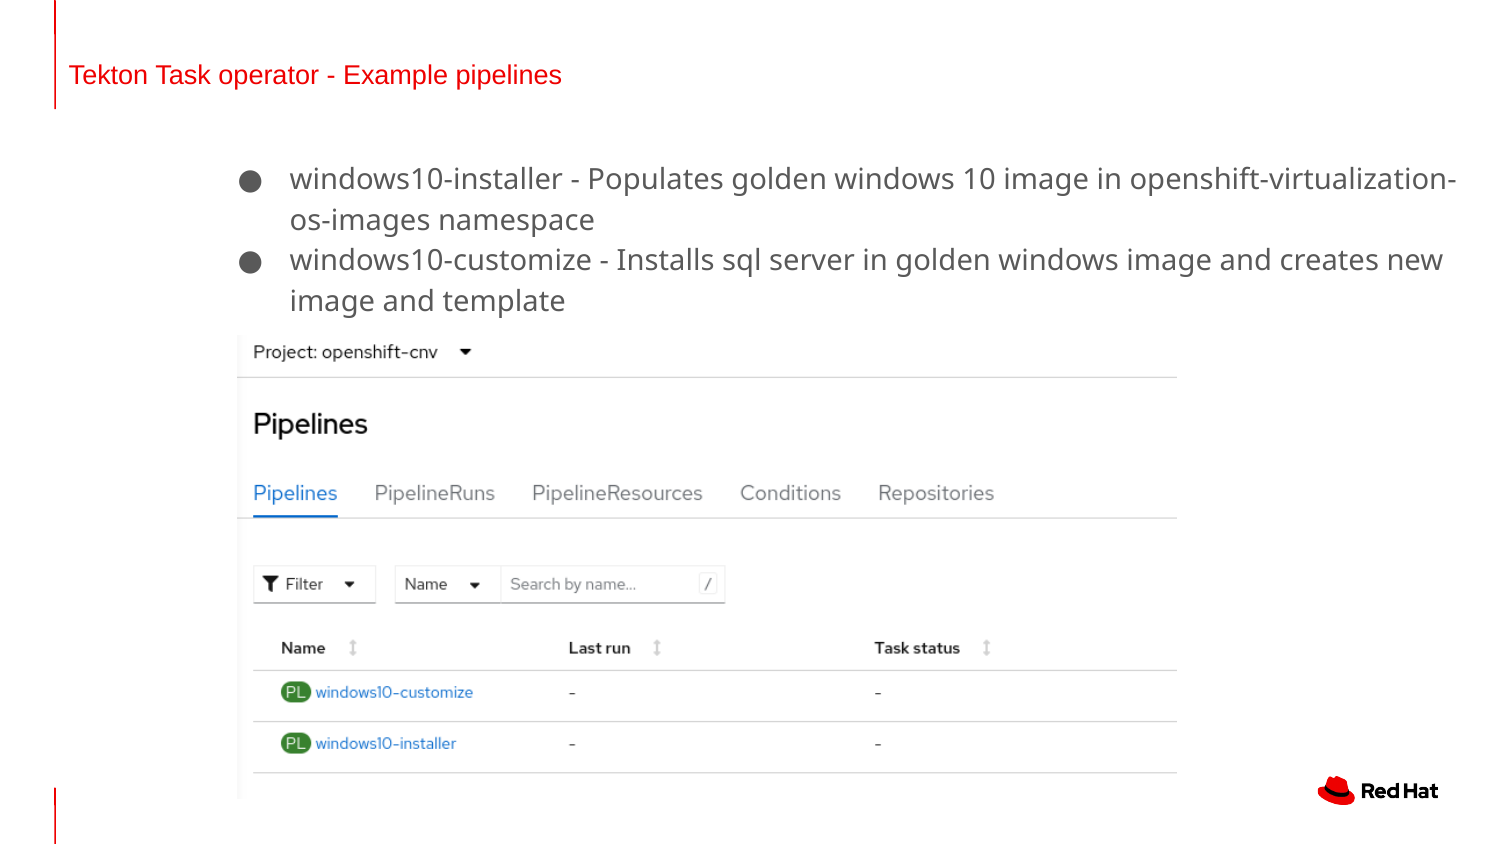

Tekton Task operator - Example pipelines
windows10-installer - Populates golden windows 10 image in openshift-virtualization-os-images namespace
windows10-customize - Installs sql server in golden windows image and creates new image and template
#